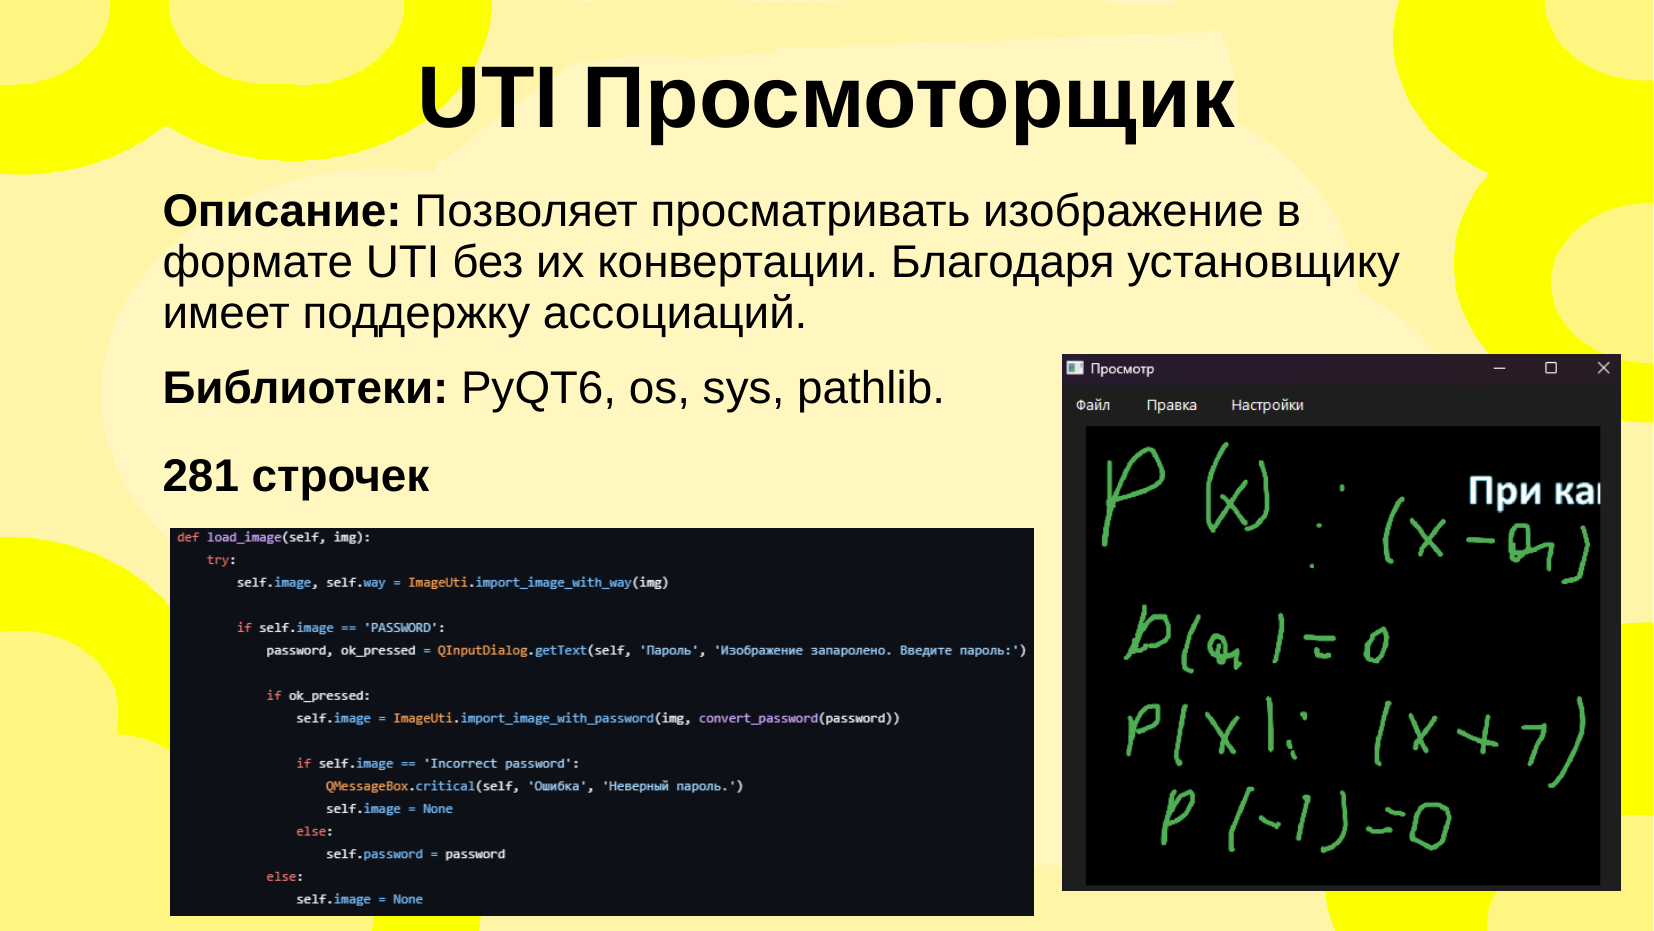

UTI Просмоторщик
Описание: Позволяет просматривать изображение в формате UTI без их конвертации. Благодаря установщику имеет поддержку ассоциаций.
Библиотеки: PyQT6, os, sys, pathlib.
281 строчек